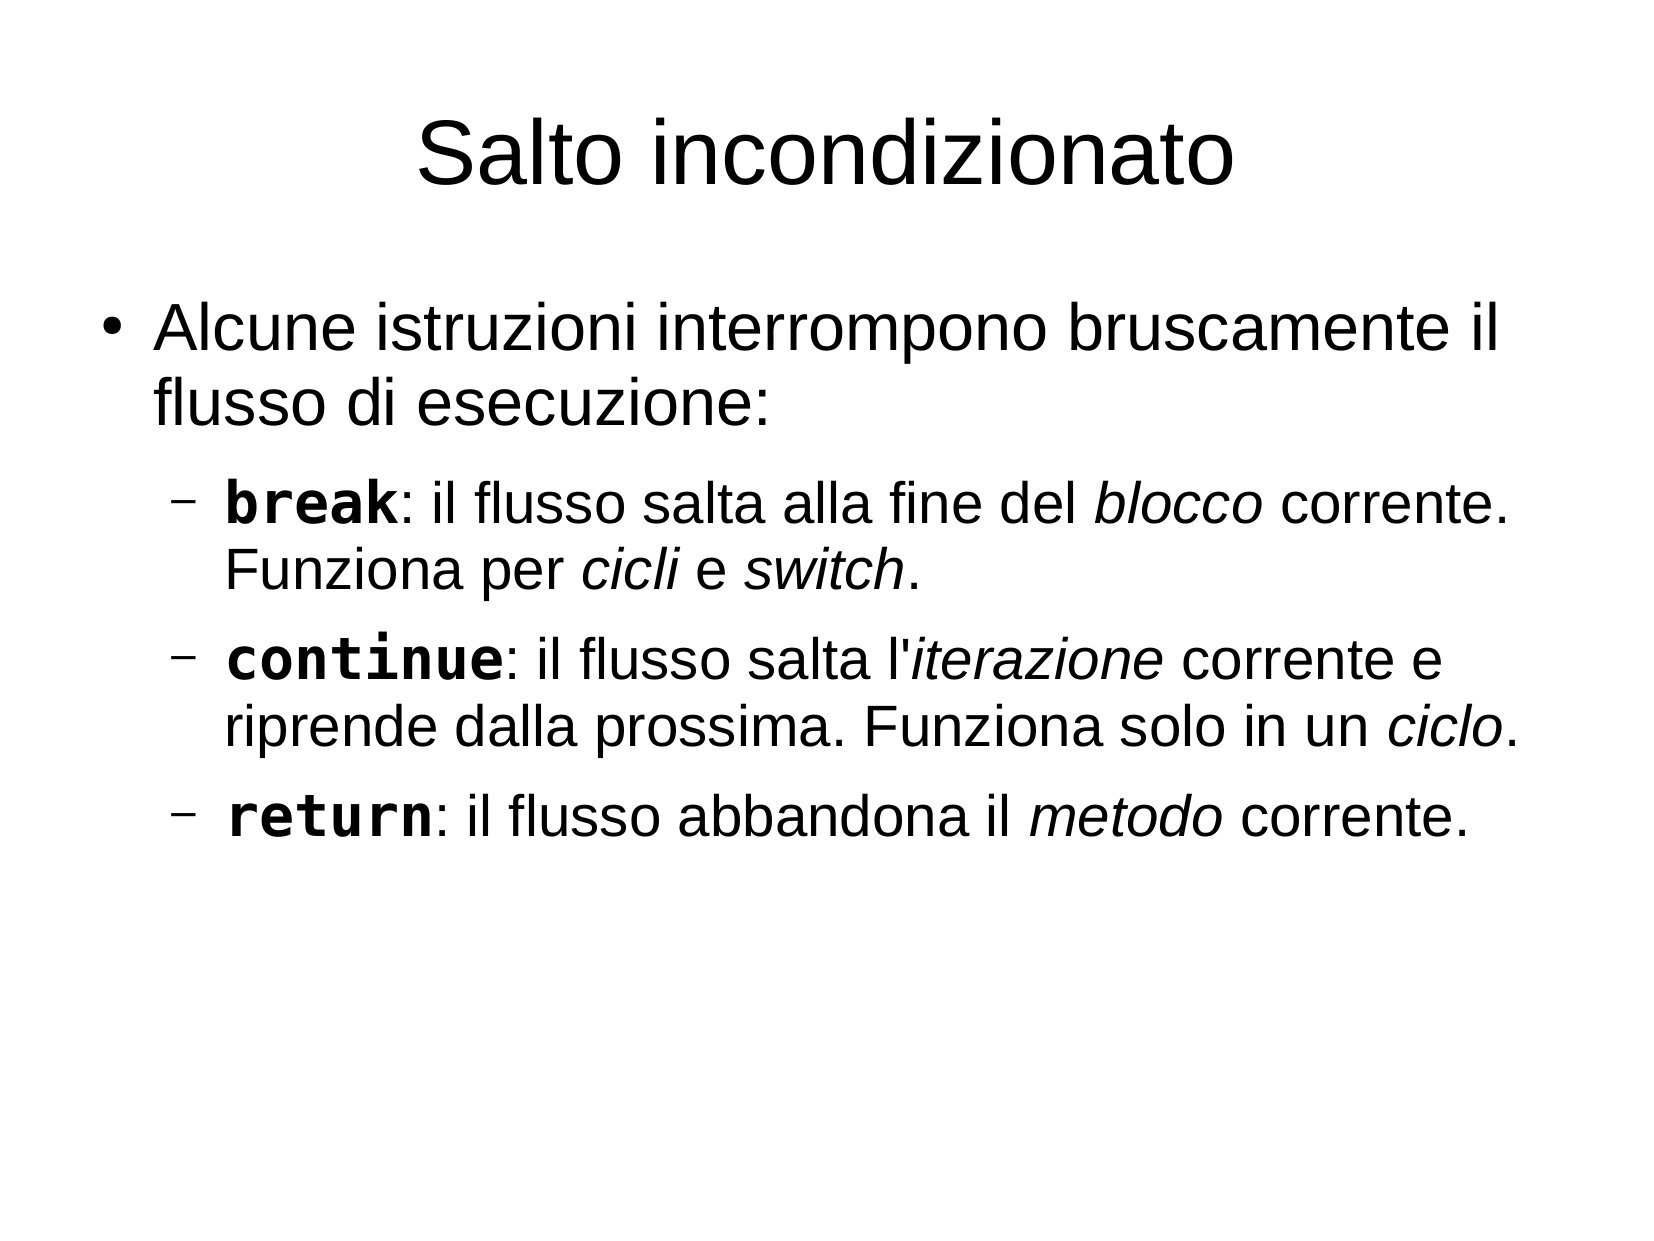

# Salto incondizionato
Alcune istruzioni interrompono bruscamente il flusso di esecuzione:
break: il flusso salta alla fine del blocco corrente. Funziona per cicli e switch.
continue: il flusso salta l'iterazione corrente e riprende dalla prossima. Funziona solo in un ciclo.
return: il flusso abbandona il metodo corrente.